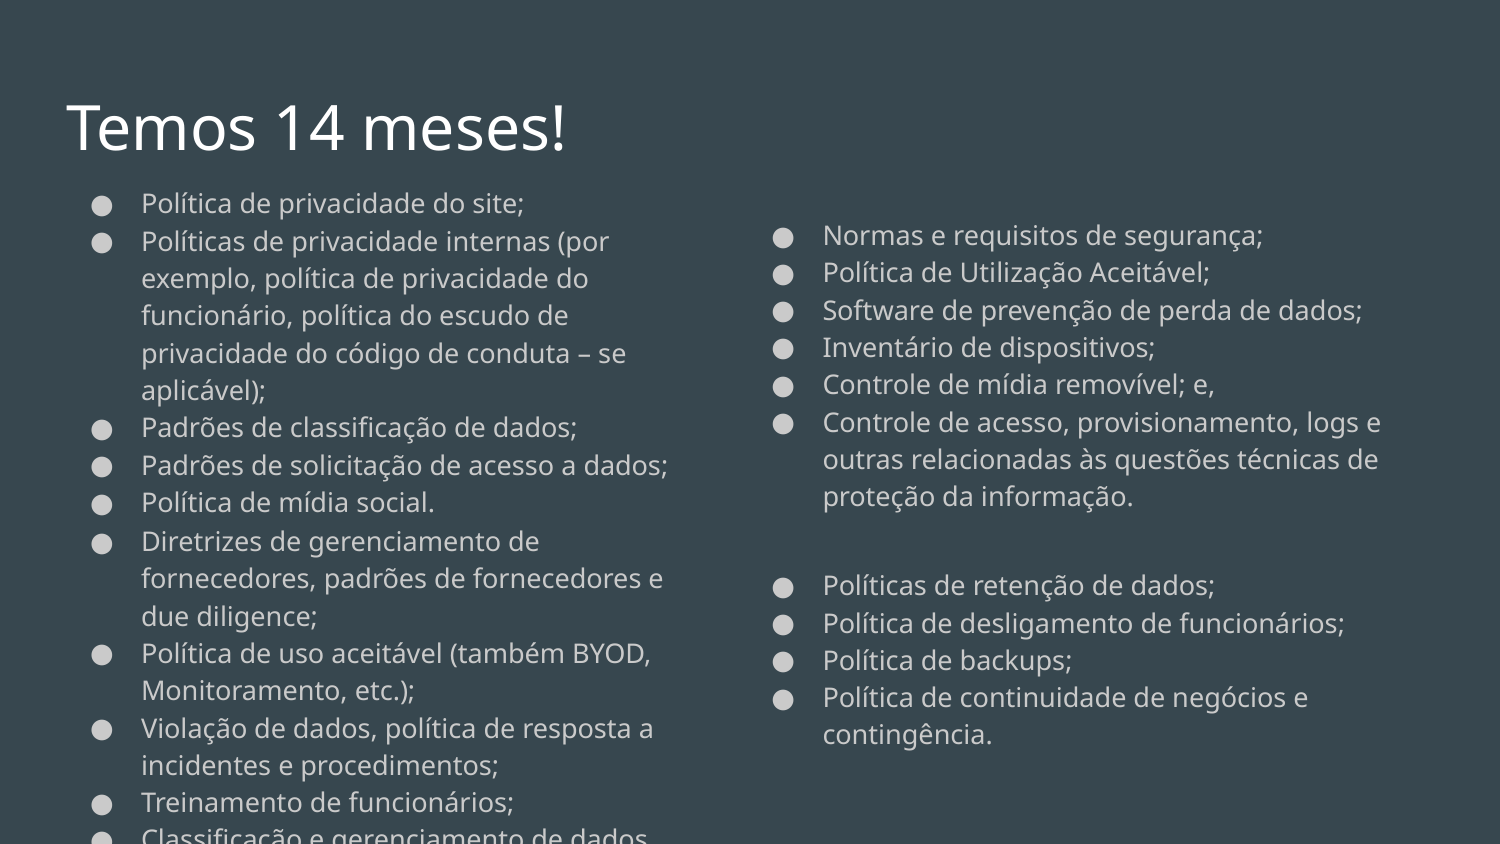

# Temos 14 meses!
Política de privacidade do site;
Políticas de privacidade internas (por exemplo, política de privacidade do funcionário, política do escudo de privacidade do código de conduta – se aplicável);
Padrões de classificação de dados;
Padrões de solicitação de acesso a dados;
Política de mídia social.
Normas e requisitos de segurança;
Política de Utilização Aceitável;
Software de prevenção de perda de dados;
Inventário de dispositivos;
Controle de mídia removível; e,
Controle de acesso, provisionamento, logs e outras relacionadas às questões técnicas de proteção da informação.
Diretrizes de gerenciamento de fornecedores, padrões de fornecedores e due diligence;
Política de uso aceitável (também BYOD, Monitoramento, etc.);
Violação de dados, política de resposta a incidentes e procedimentos;
Treinamento de funcionários;
Classificação e gerenciamento de dados.
Políticas de retenção de dados;
Política de desligamento de funcionários;
Política de backups;
Política de continuidade de negócios e contingência.